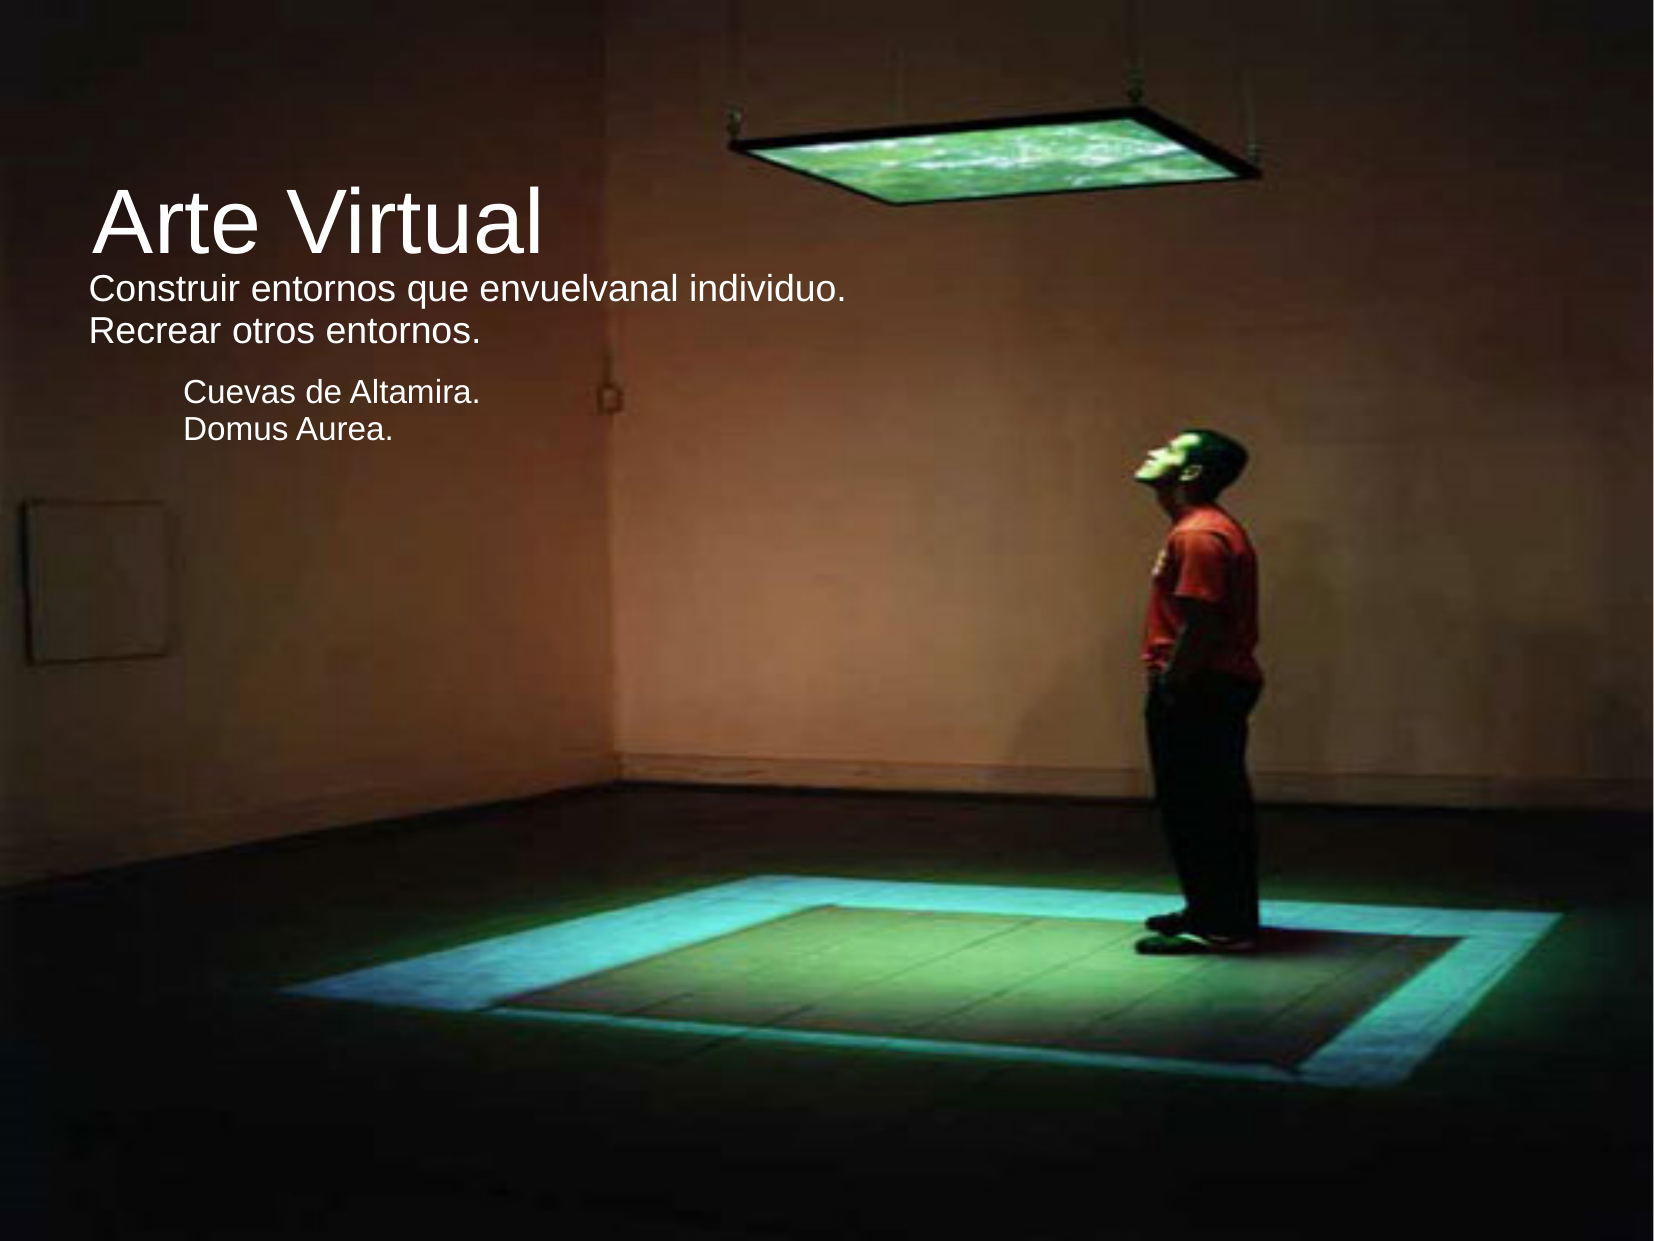

# Arte Virtual
Construir entornos que envuelvanal individuo.
Recrear otros entornos.
Cuevas de Altamira.
Domus Aurea.